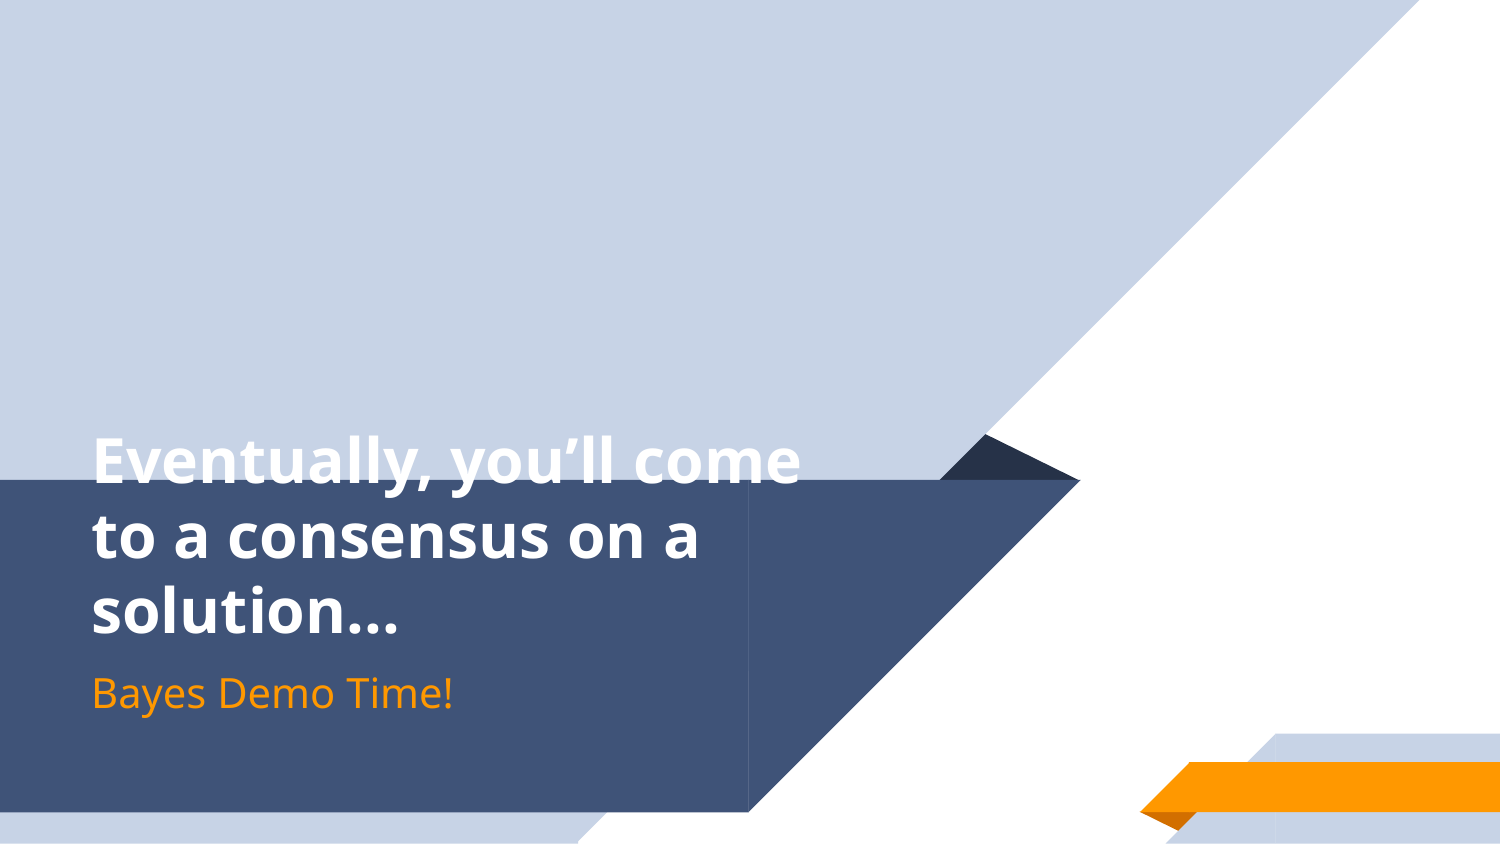

# Eventually, you’ll come to a consensus on a solution...
Bayes Demo Time!